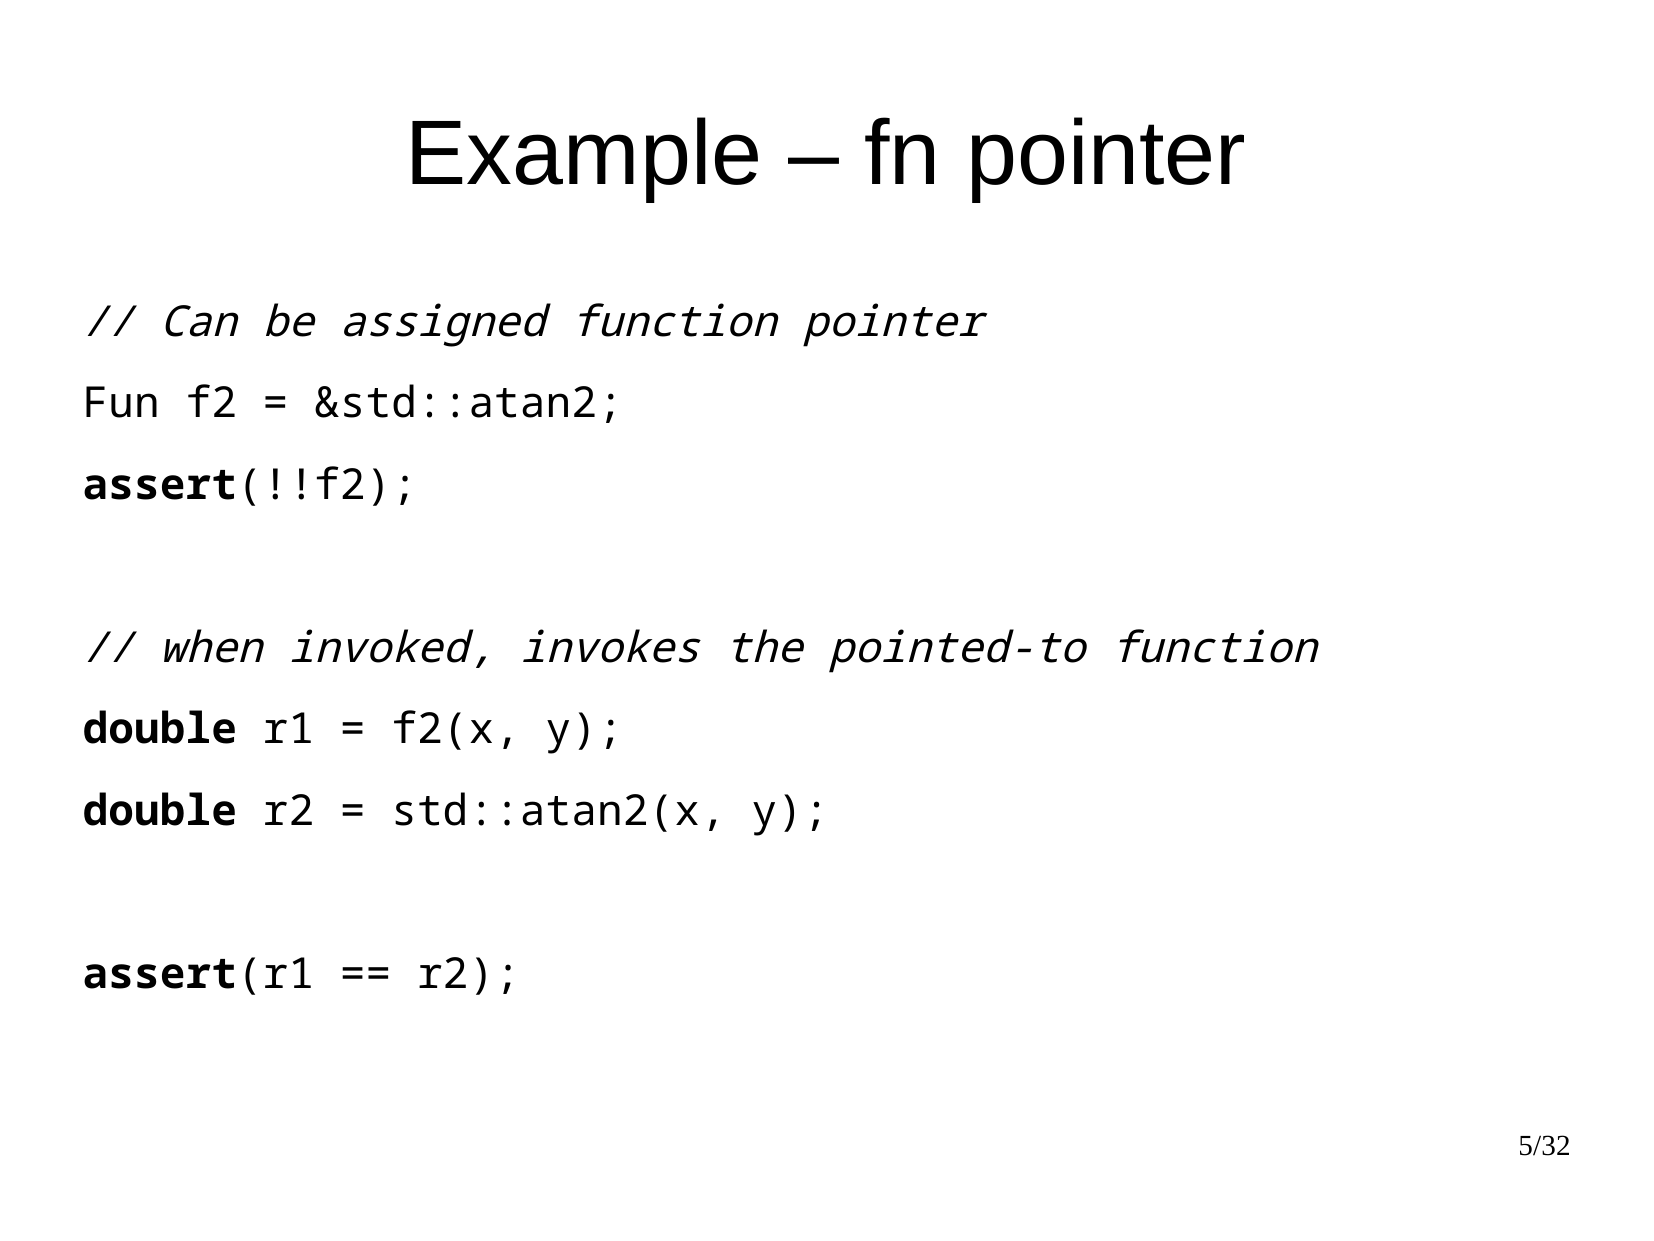

# Example – fn pointer
// Can be assigned function pointer
Fun f2 = &std::atan2;
assert(!!f2);
// when invoked, invokes the pointed-to function
double r1 = f2(x, y);
double r2 = std::atan2(x, y);
assert(r1 == r2);
5